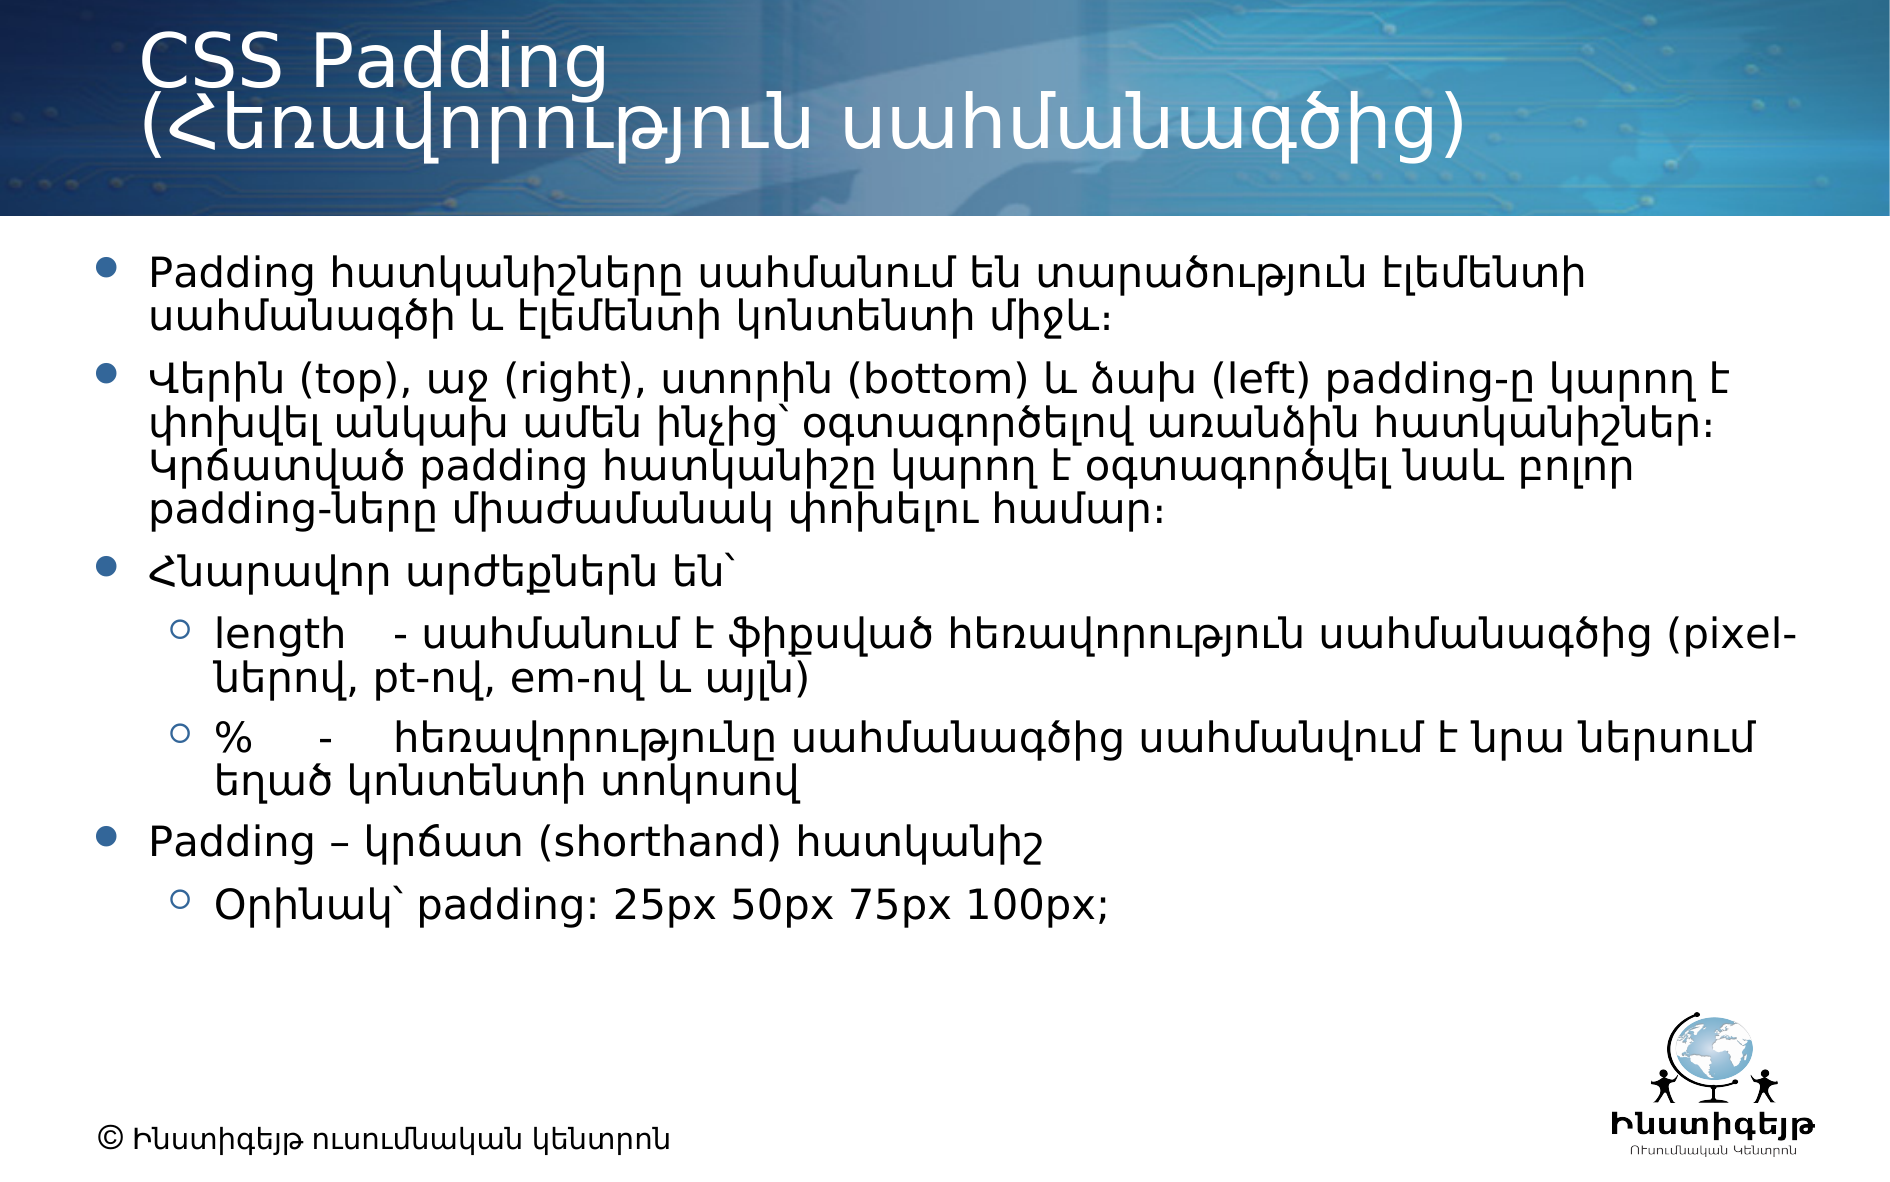

CSS Padding
(Հեռավորություն սահմանագծից)
# Padding հատկանիշները սահմանում են տարածություն էլեմենտի սահմանագծի և էլեմենտի կոնտենտի միջև։
Վերին (top), աջ (right), ստորին (bottom) և ձախ (left) padding-ը կարող է փոխվել անկախ ամեն ինչից՝ օգտագործելով առանձին հատկանիշներ։ Կրճատված padding հատկանիշը կարող է օգտագործվել նաև բոլոր padding-ները միաժամանակ փոխելու համար։
Հնարավոր արժեքներն են՝
length	- սահմանում է ֆիքսված հեռավորություն սահմանագծից (pixel-ներով, pt-ով, em-ով և այլն)
%	- 	հեռավորությունը սահմանագծից սահմանվում է նրա ներսում եղած կոնտենտի տոկոսով
Padding – կրճատ (shorthand) հատկանիշ
Օրինակ՝ padding: 25px 50px 75px 100px;